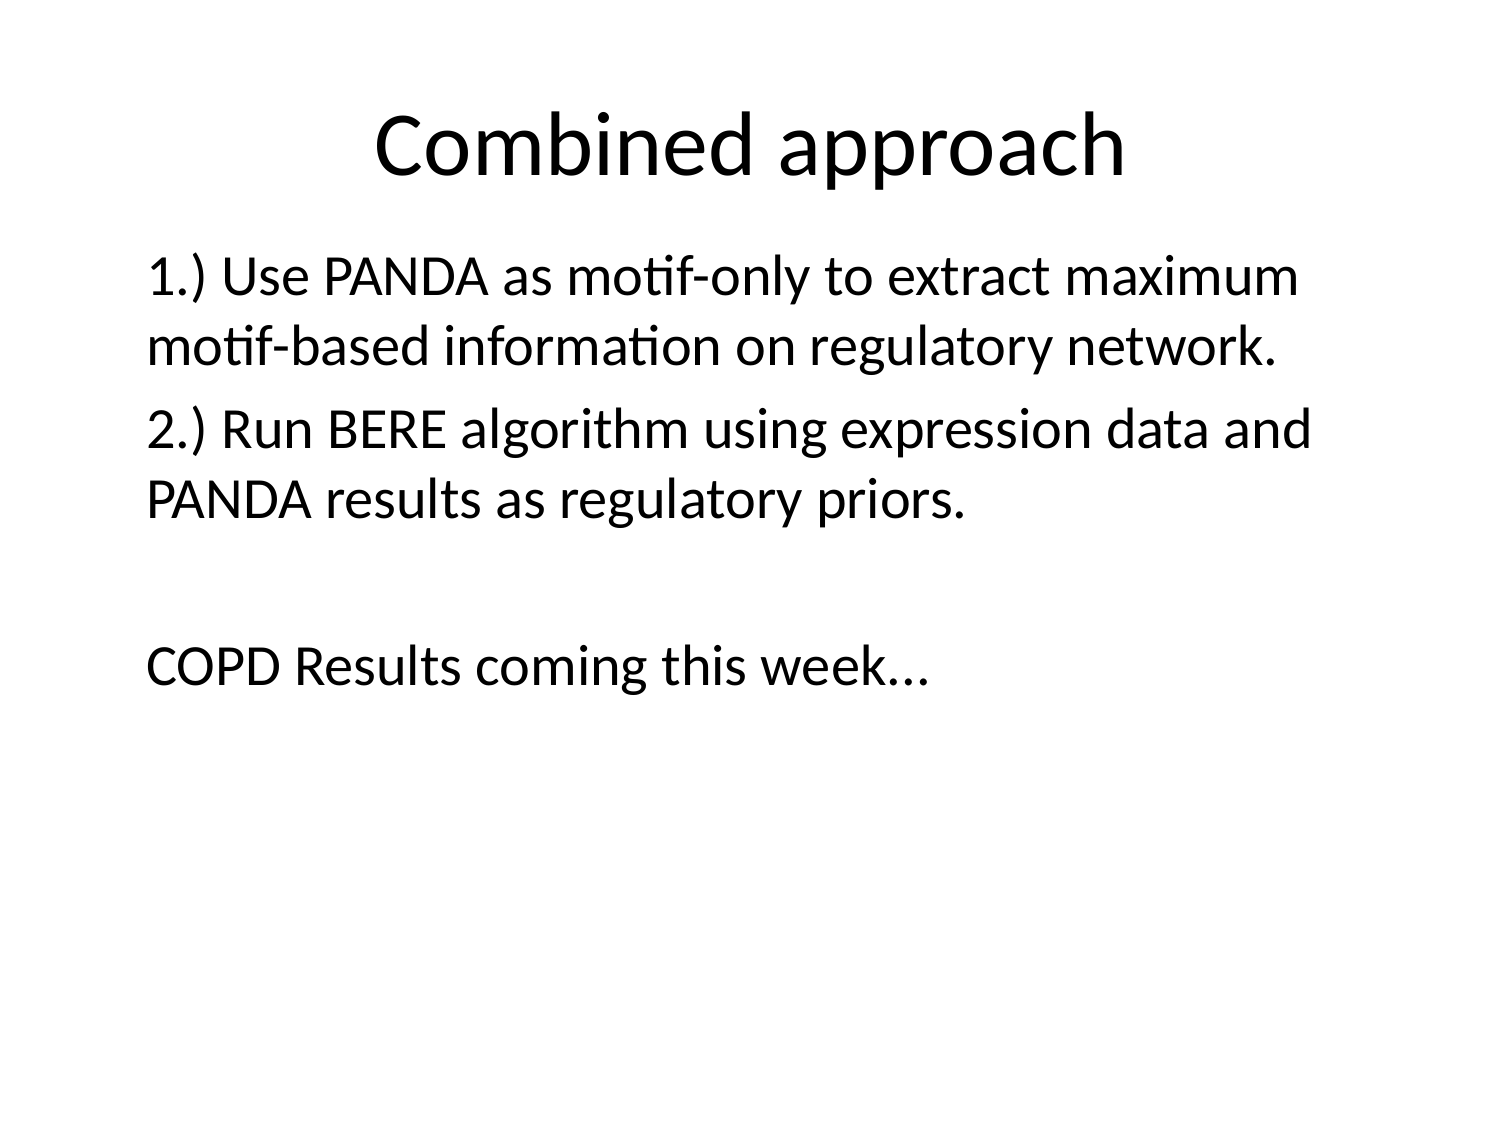

# Combined approach
1.) Use PANDA as motif-only to extract maximum motif-based information on regulatory network.
2.) Run BERE algorithm using expression data and PANDA results as regulatory priors.
COPD Results coming this week...